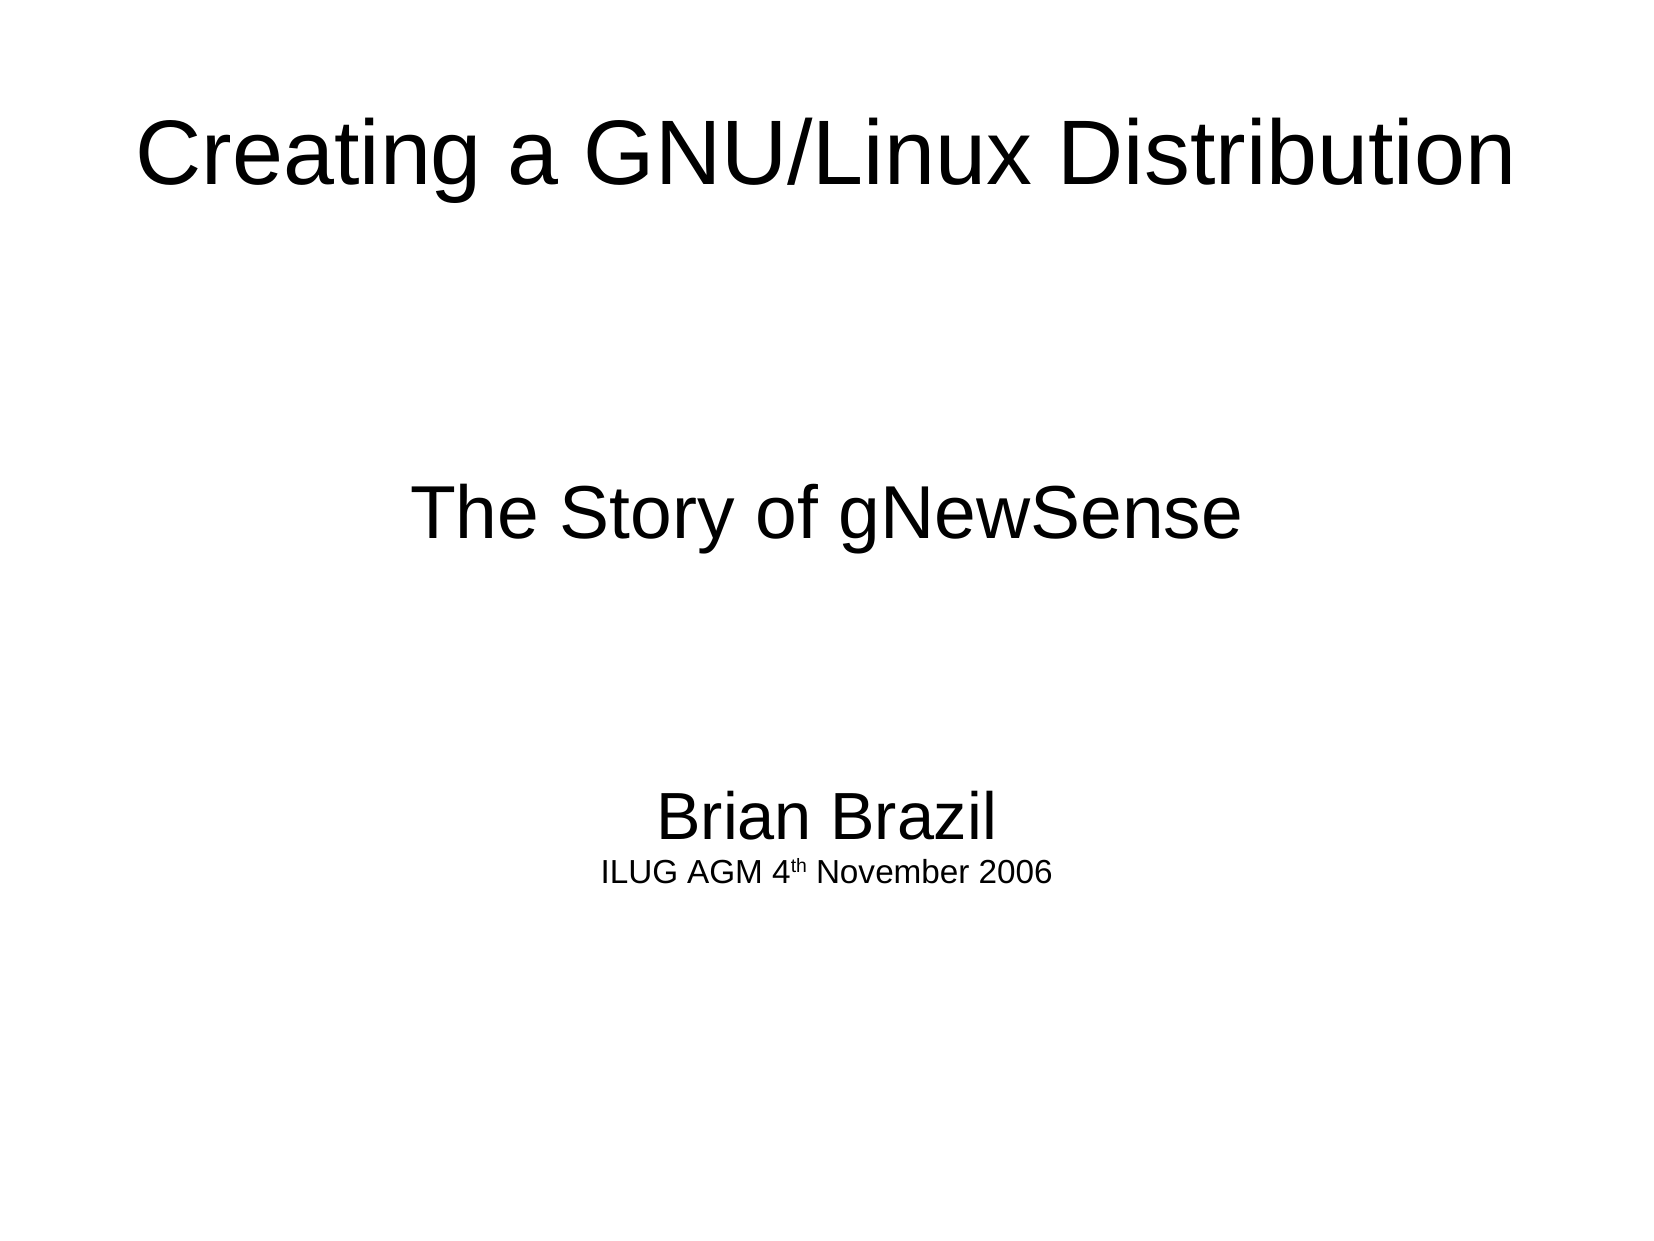

# Creating a GNU/Linux Distribution
The Story of gNewSense
Brian Brazil
ILUG AGM 4th November 2006